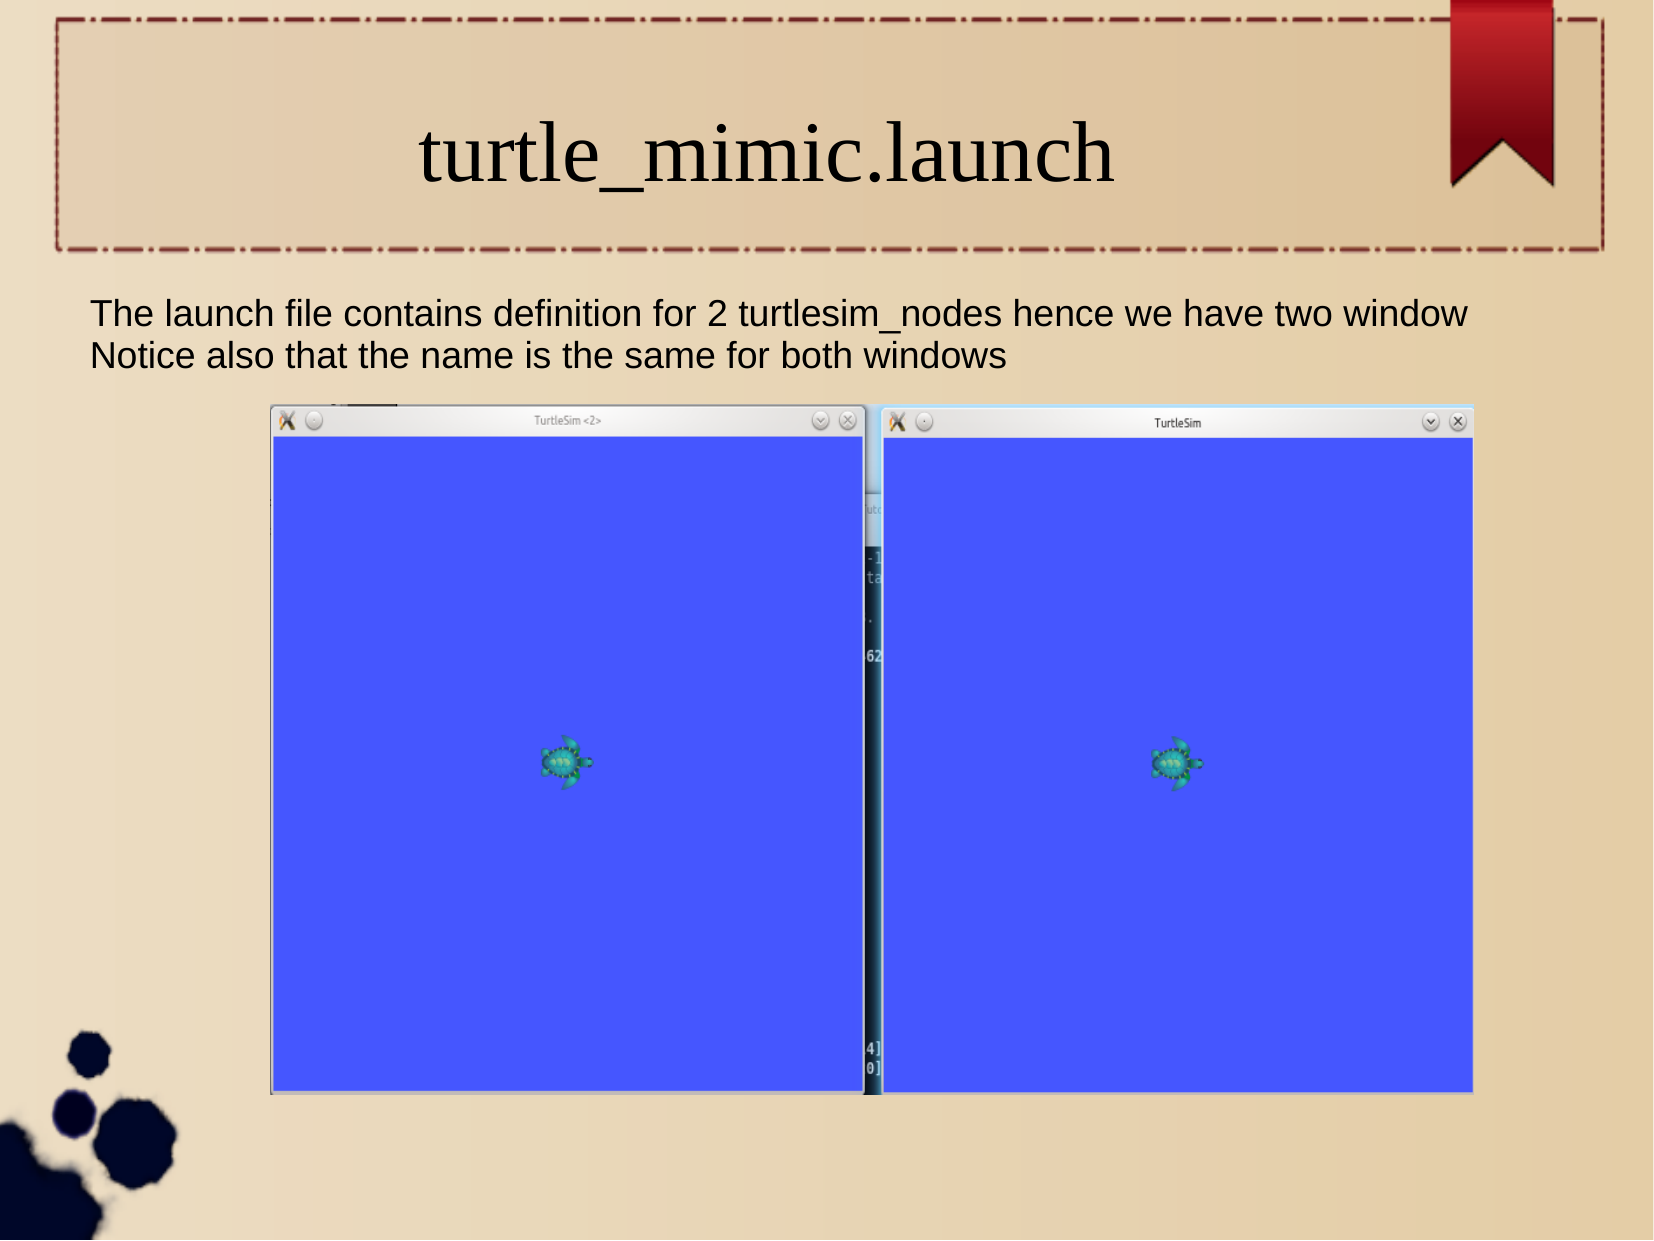

# turtle_mimic.launch
The launch file contains definition for 2 turtlesim_nodes hence we have two window
Notice also that the name is the same for both windows